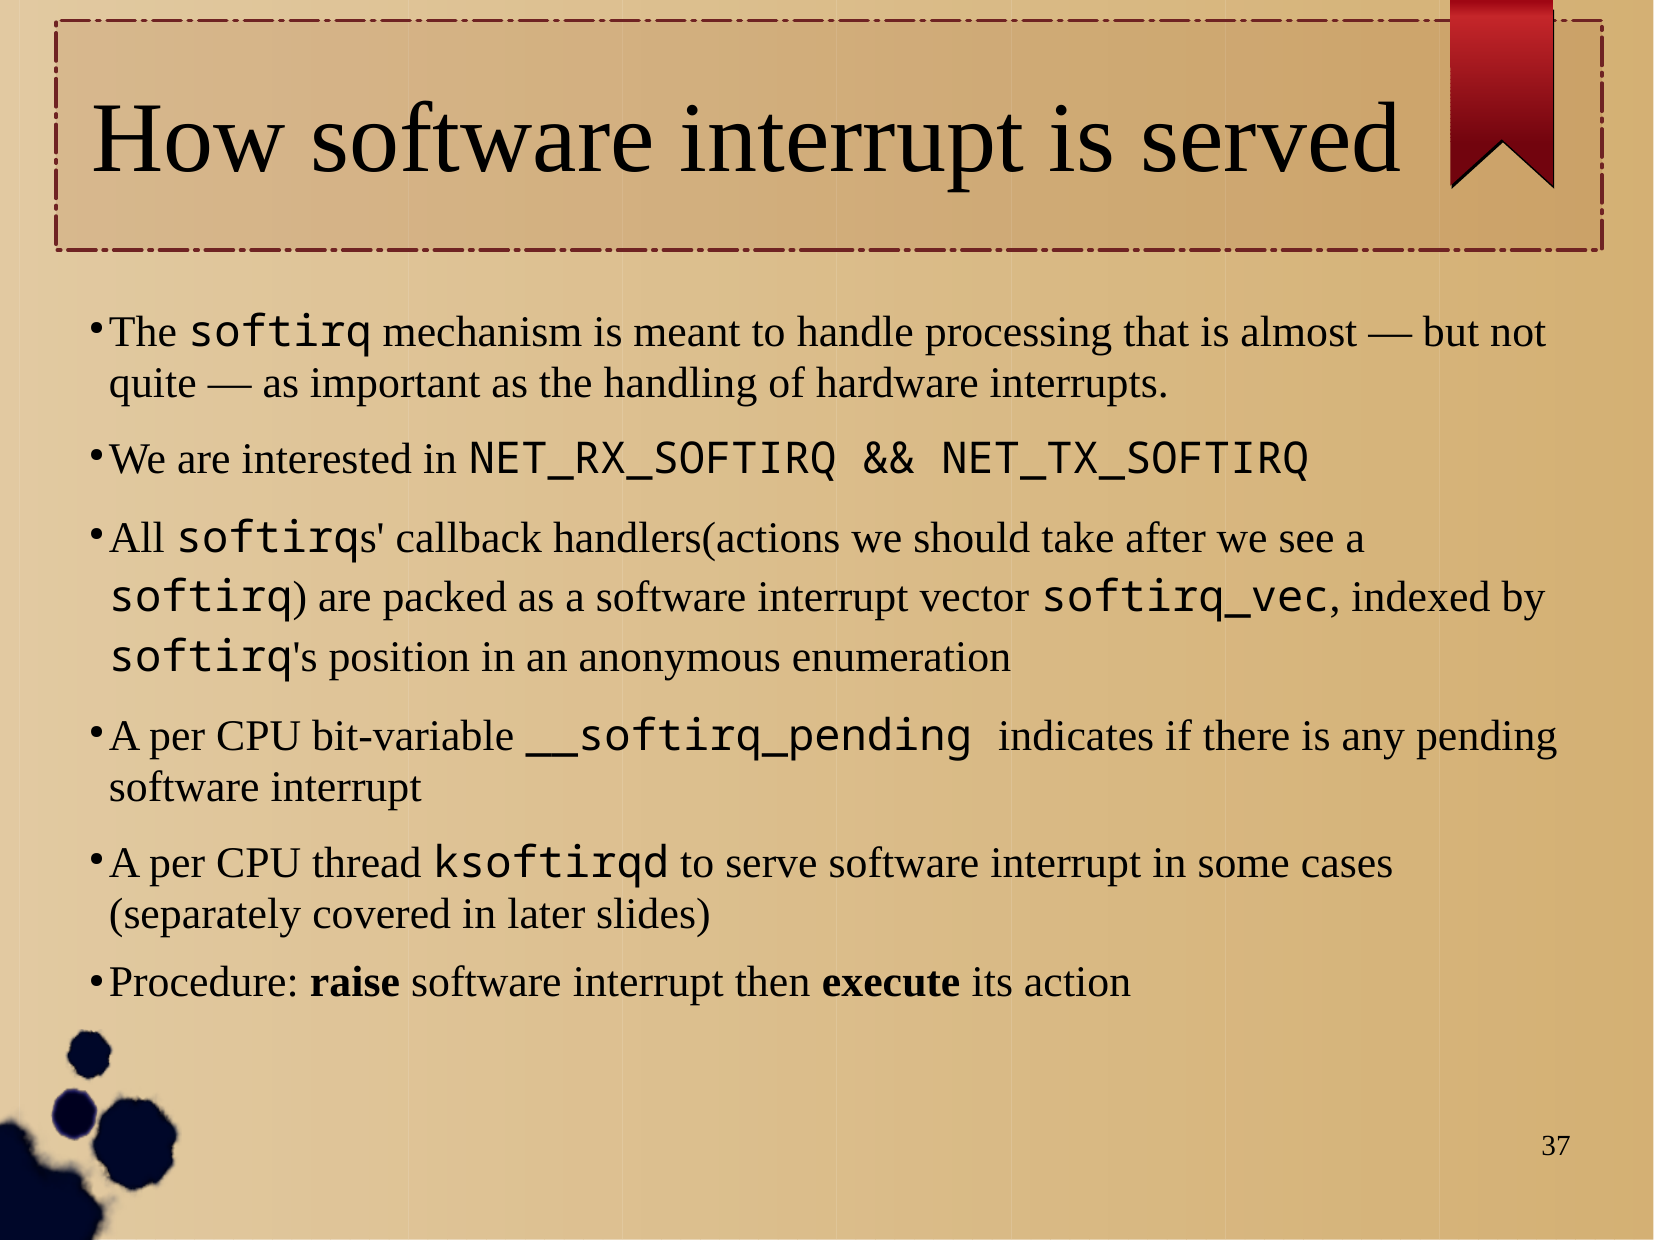

# How software interrupt is served
The softirq mechanism is meant to handle processing that is almost — but not quite — as important as the handling of hardware interrupts.
We are interested in NET_RX_SOFTIRQ && NET_TX_SOFTIRQ
All softirqs' callback handlers(actions we should take after we see a softirq) are packed as a software interrupt vector softirq_vec, indexed by softirq's position in an anonymous enumeration
A per CPU bit-variable __softirq_pending indicates if there is any pending software interrupt
A per CPU thread ksoftirqd to serve software interrupt in some cases (separately covered in later slides)
Procedure: raise software interrupt then execute its action
37